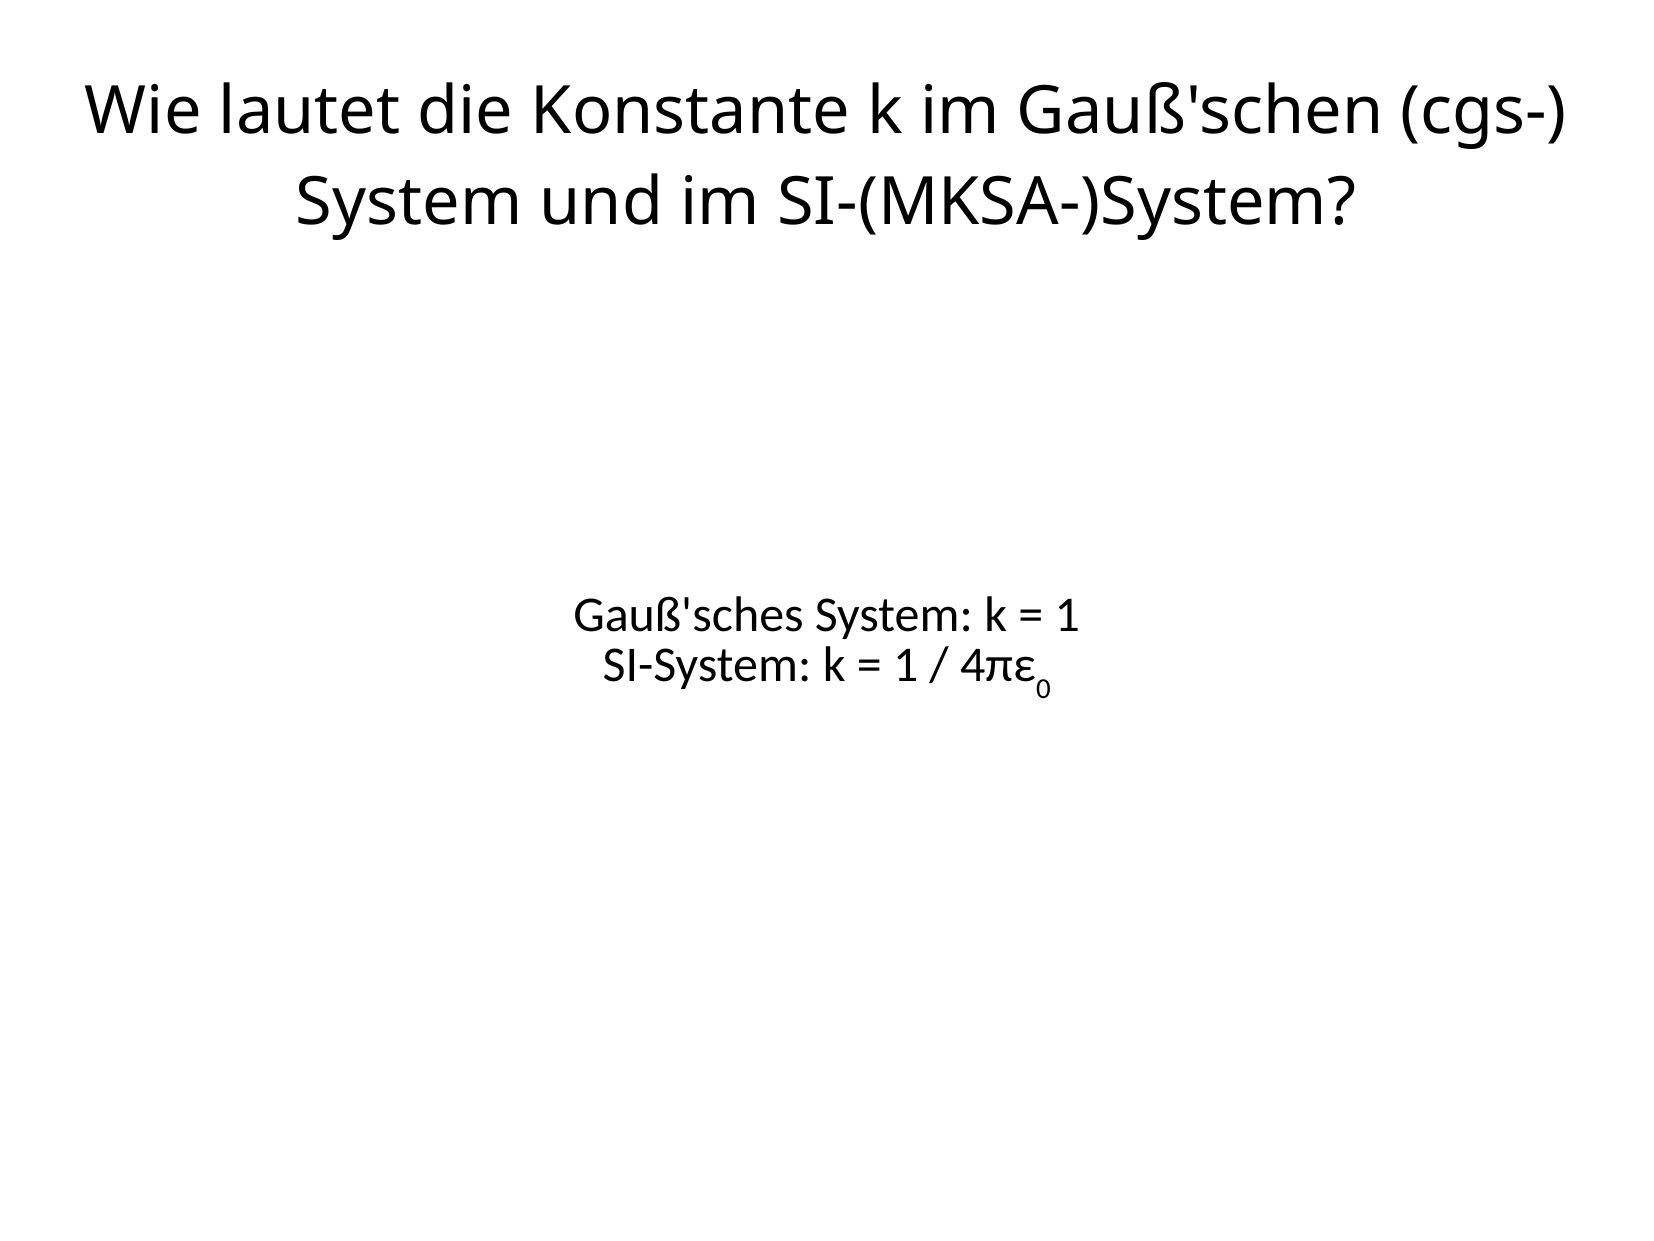

# Wie lautet die Konstante k im Gauß'schen (cgs-) System und im SI-(MKSA-)System?
Gauß'sches System: k = 1
SI-System: k = 1 / 4πε0